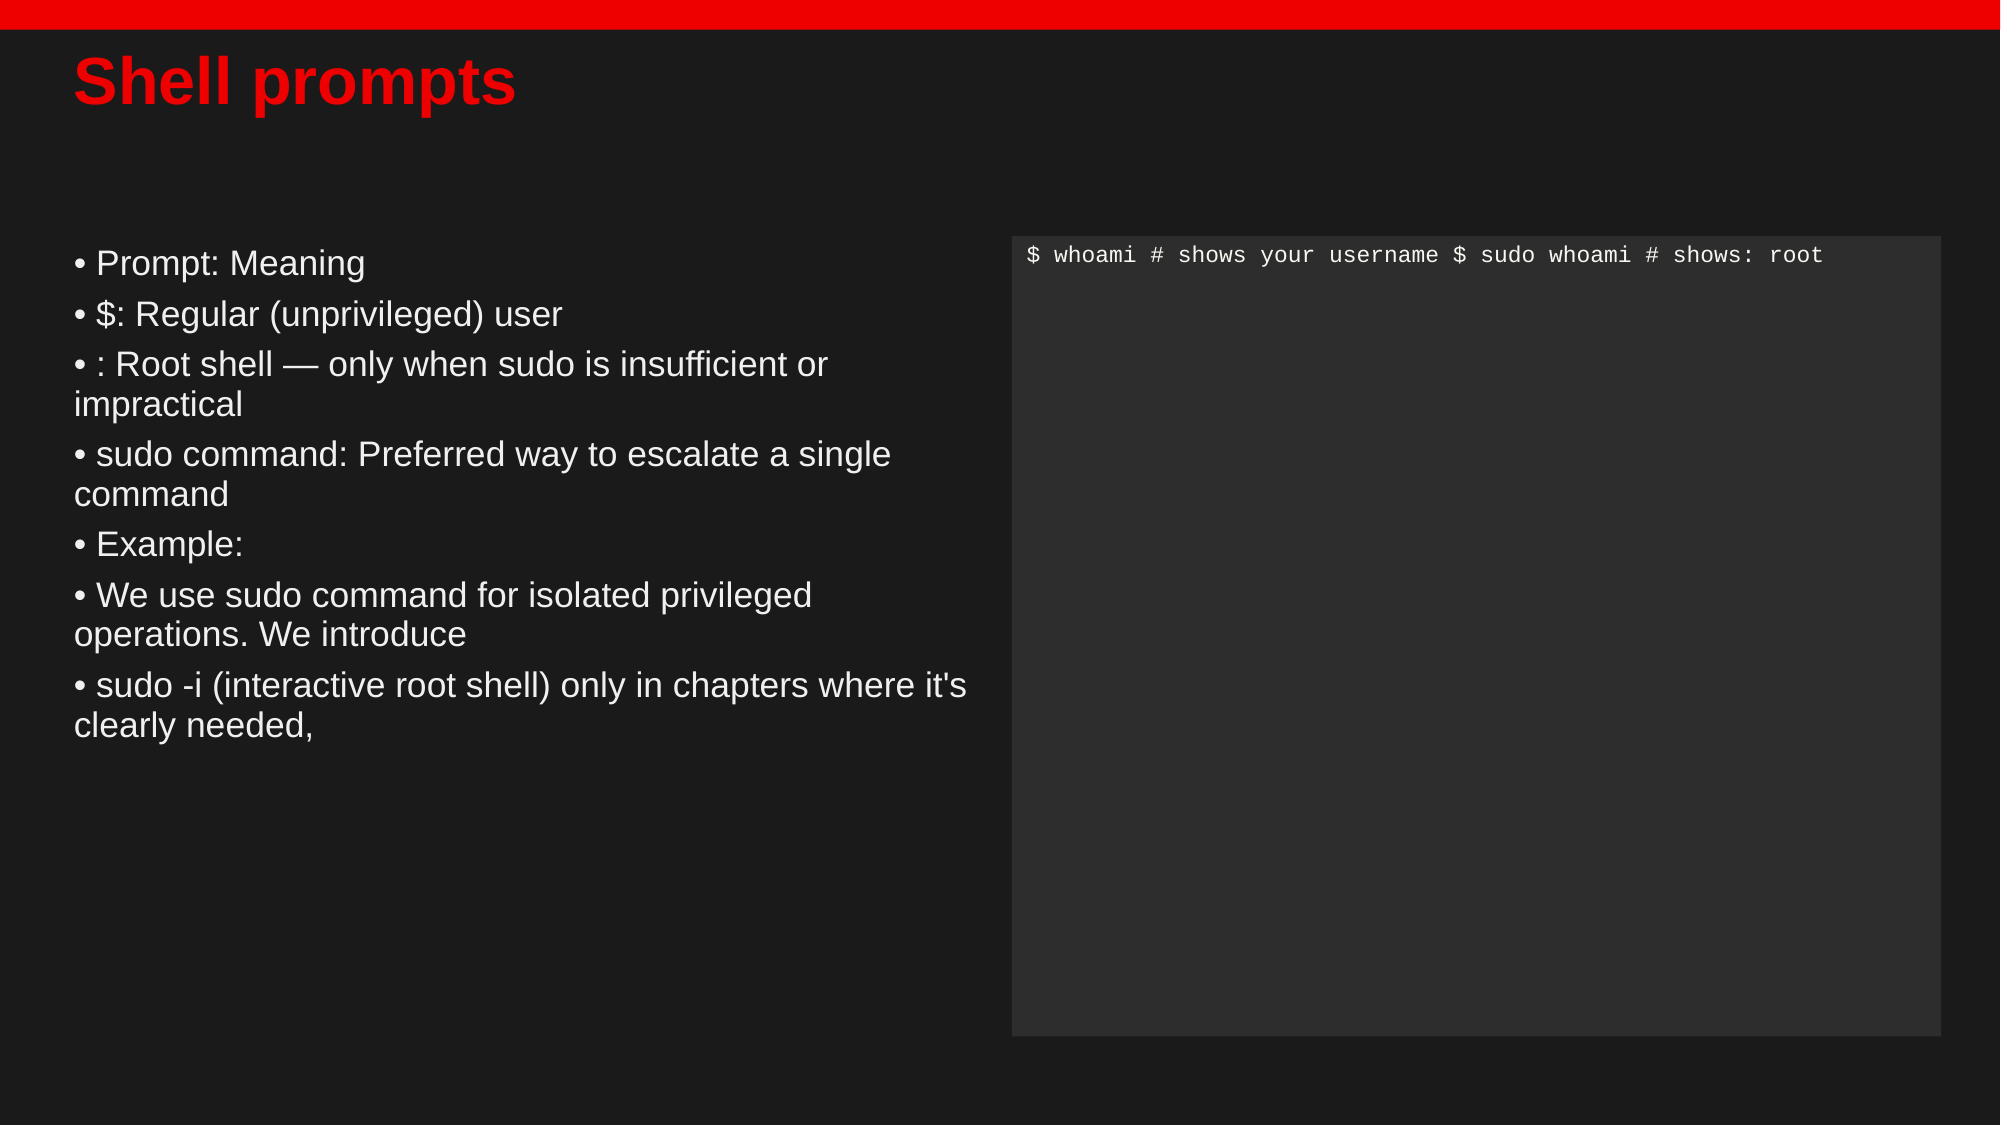

Shell prompts
• Prompt: Meaning
• $: Regular (unprivileged) user
• : Root shell — only when sudo is insufficient or impractical
• sudo command: Preferred way to escalate a single command
• Example:
• We use sudo command for isolated privileged operations. We introduce
• sudo -i (interactive root shell) only in chapters where it's clearly needed,
$ whoami # shows your username $ sudo whoami # shows: root